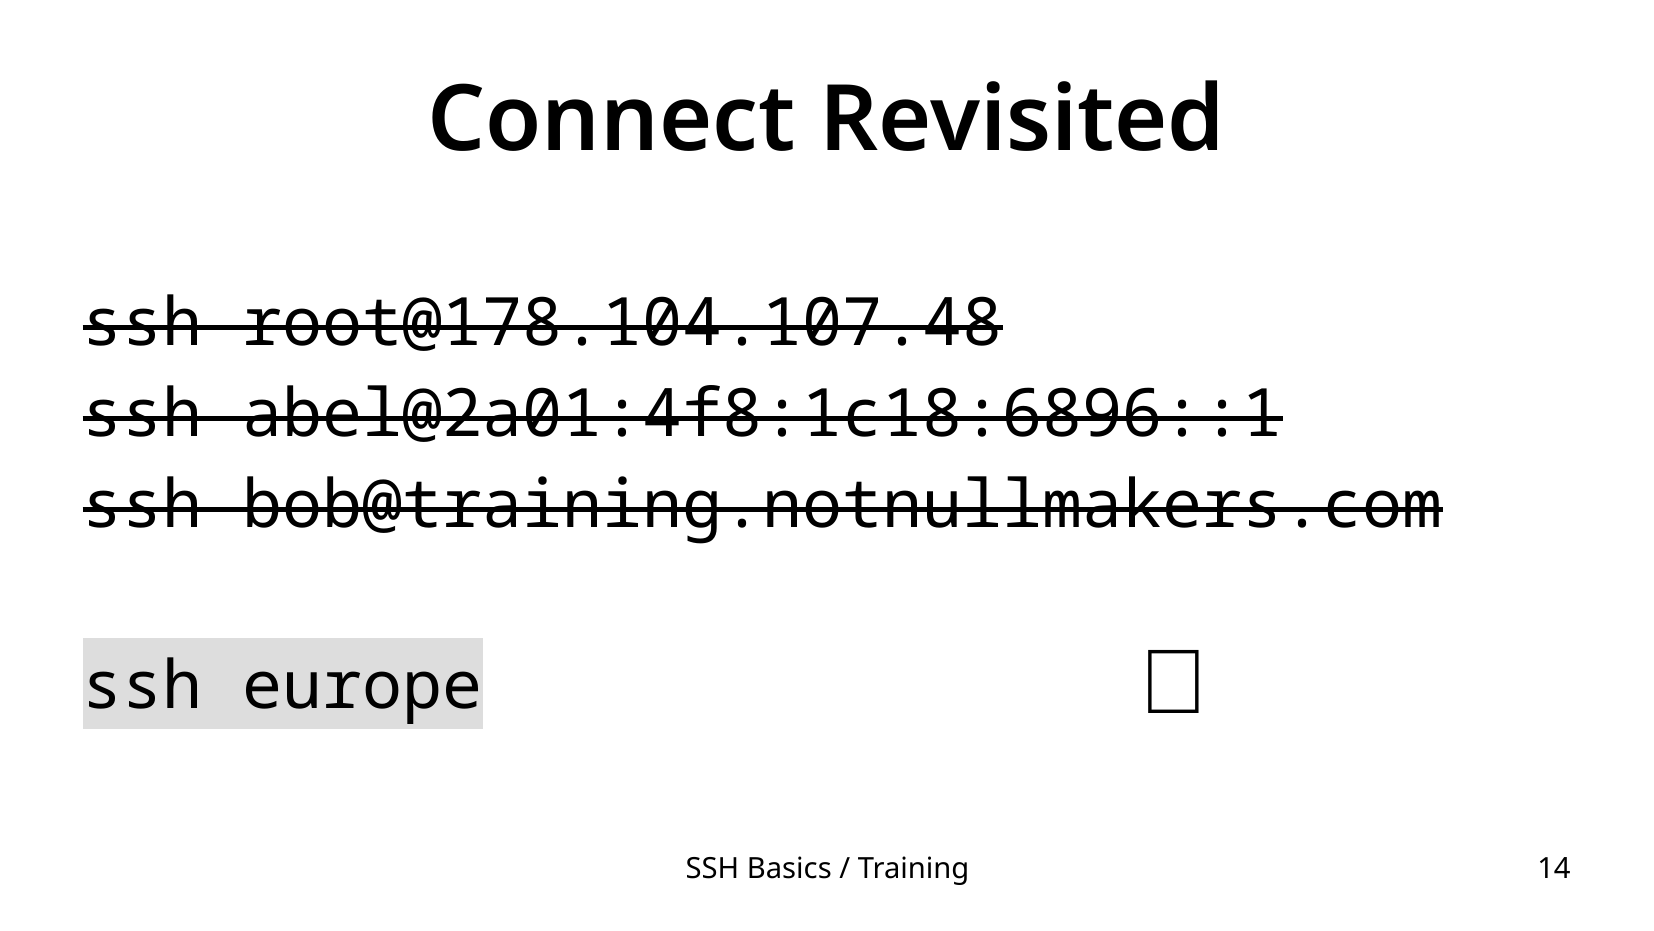

# Connect Revisited
ssh root@178.104.107.48
ssh abel@2a01:4f8:1c18:6896::1
ssh bob@training.notnullmakers.com
ssh europe
🤯
SSH Basics / Training
14